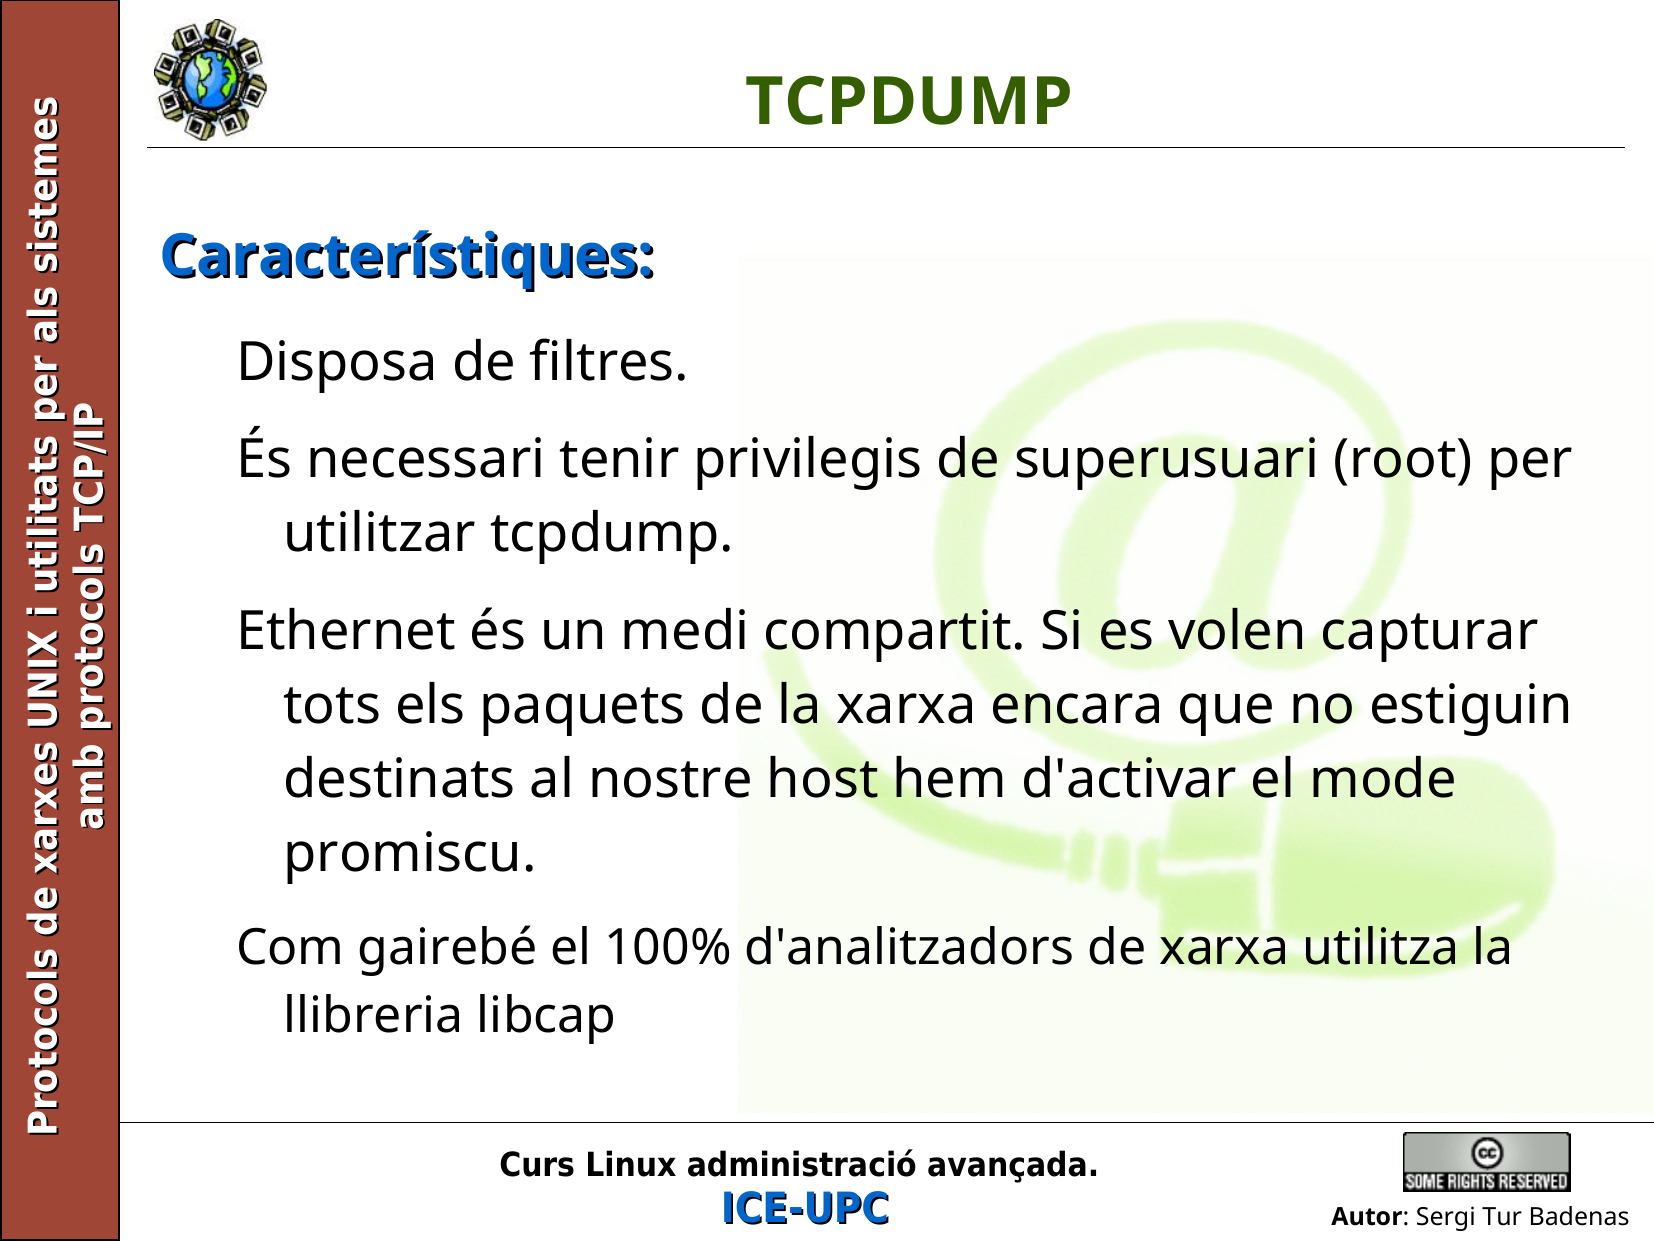

# TCPDUMP
Característiques:
Disposa de filtres.
És necessari tenir privilegis de superusuari (root) per utilitzar tcpdump.
Ethernet és un medi compartit. Si es volen capturar tots els paquets de la xarxa encara que no estiguin destinats al nostre host hem d'activar el mode promiscu.
Com gairebé el 100% d'analitzadors de xarxa utilitza la llibreria libcap